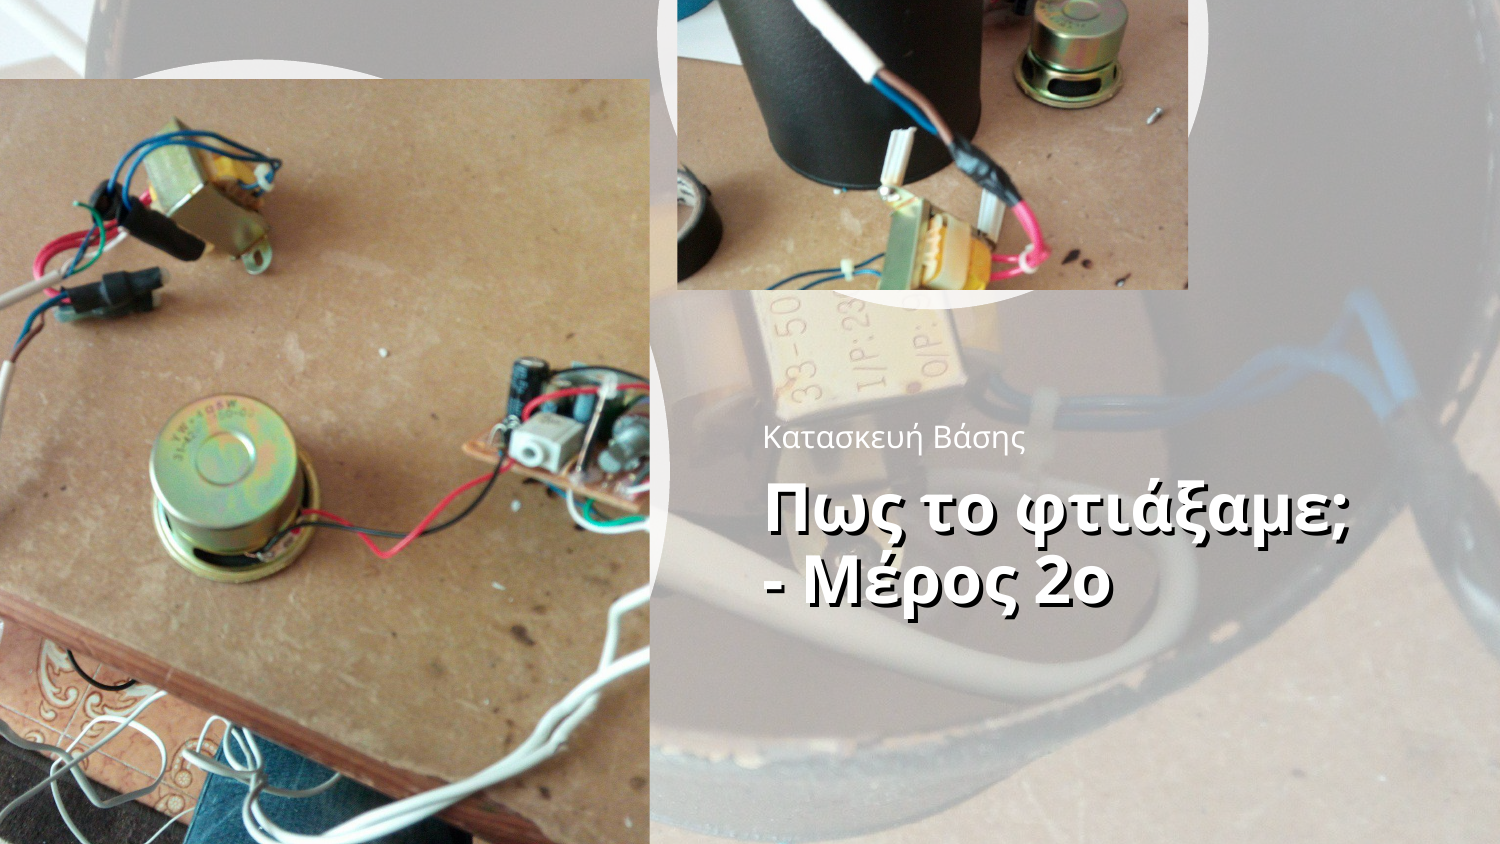

Κατασκευή Βάσης
# Πως το φτιάξαμε; - Μέρος 2ο